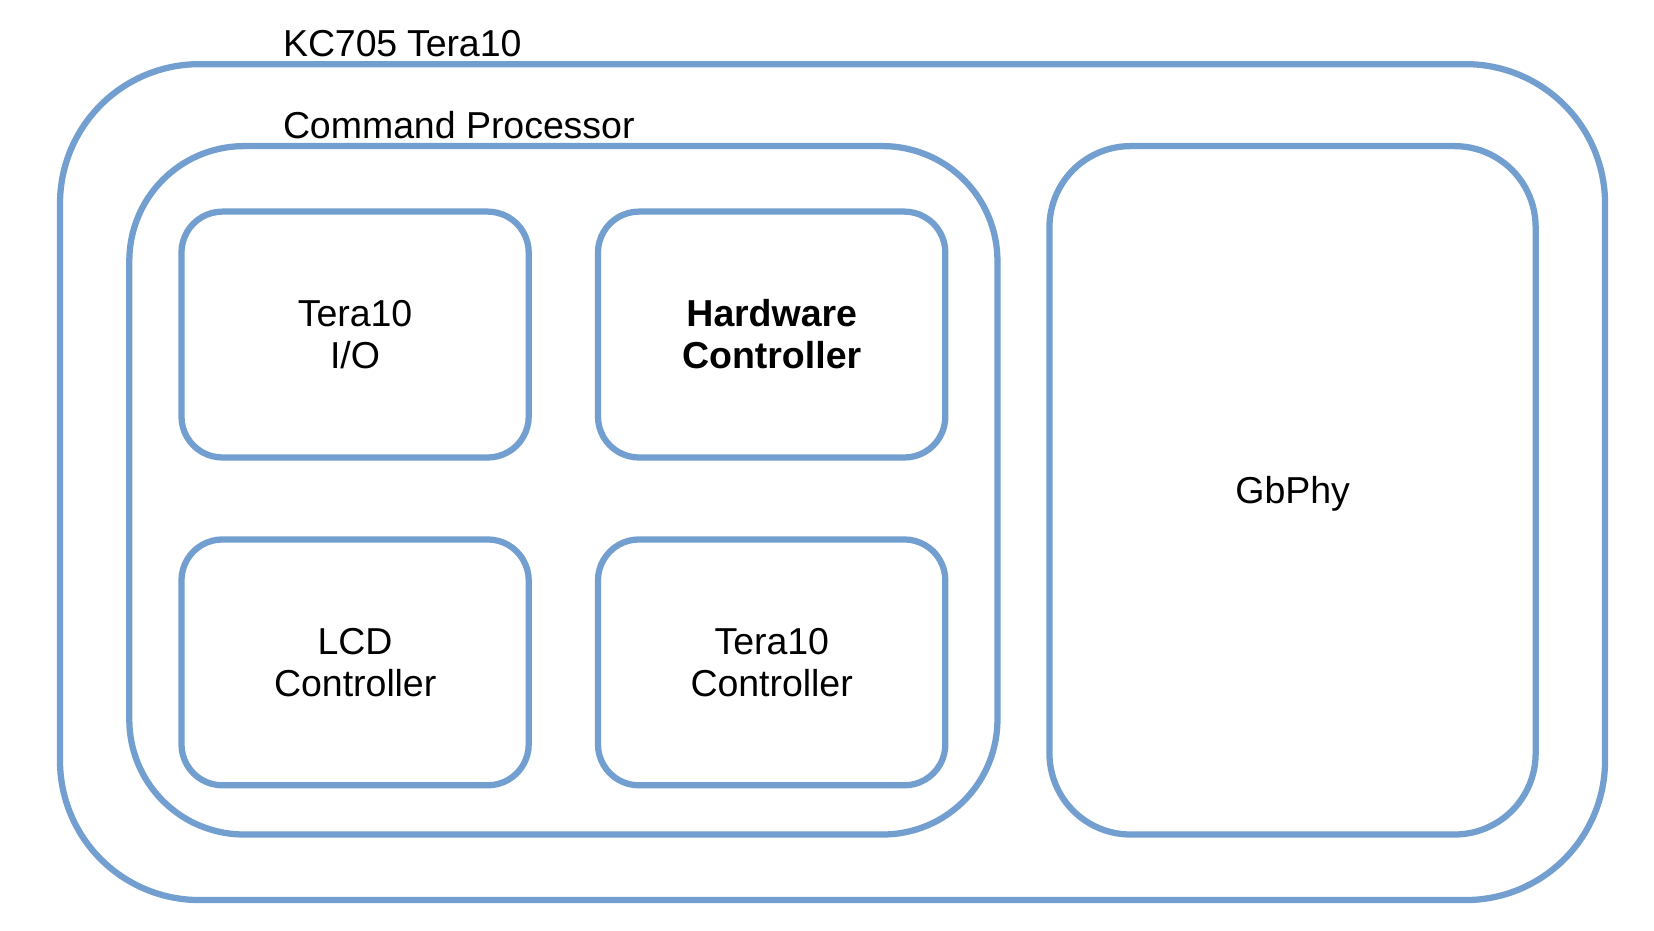

KC705 Tera10
Command Processor
GbPhy
Tera10
I/O
Hardware
Controller
LCD
Controller
Tera10
Controller